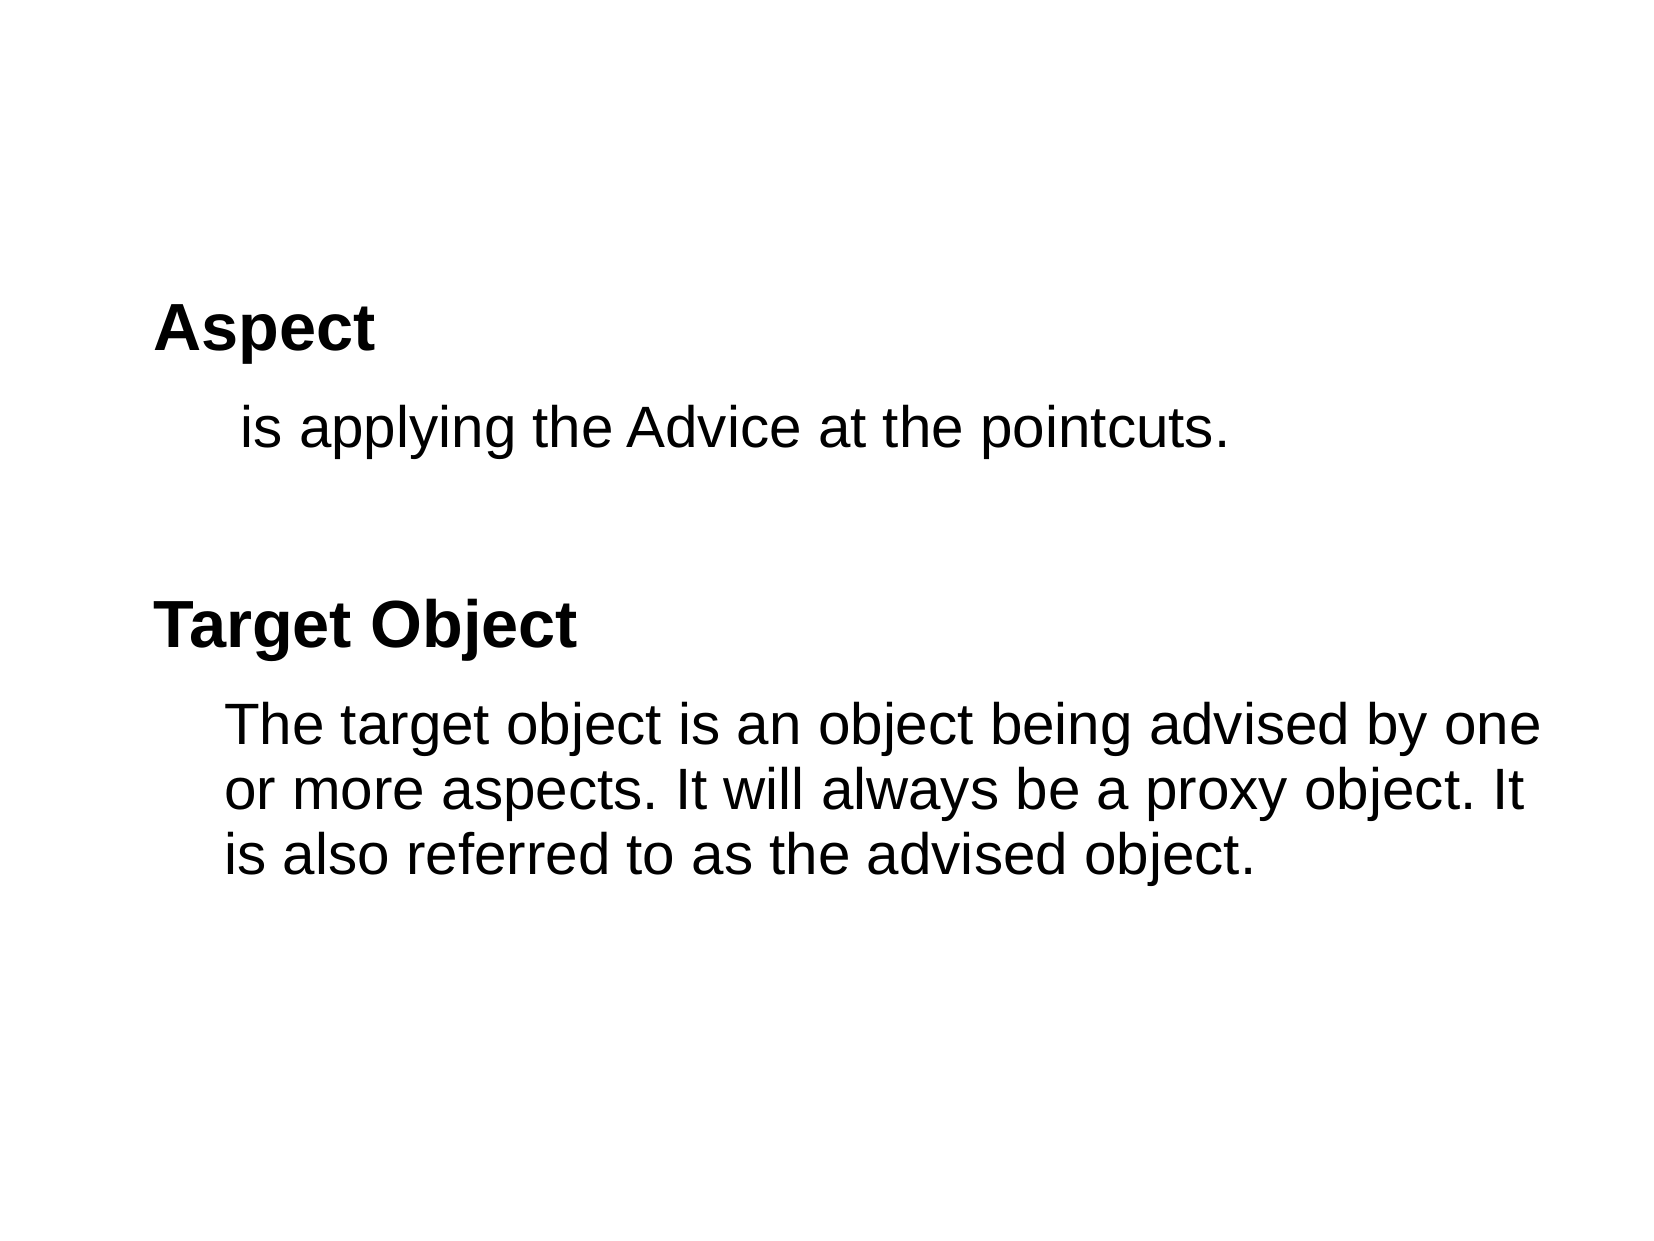

#
Aspect
 is applying the Advice at the pointcuts.
Target Object
The target object is an object being advised by one or more aspects. It will always be a proxy object. It is also referred to as the advised object.